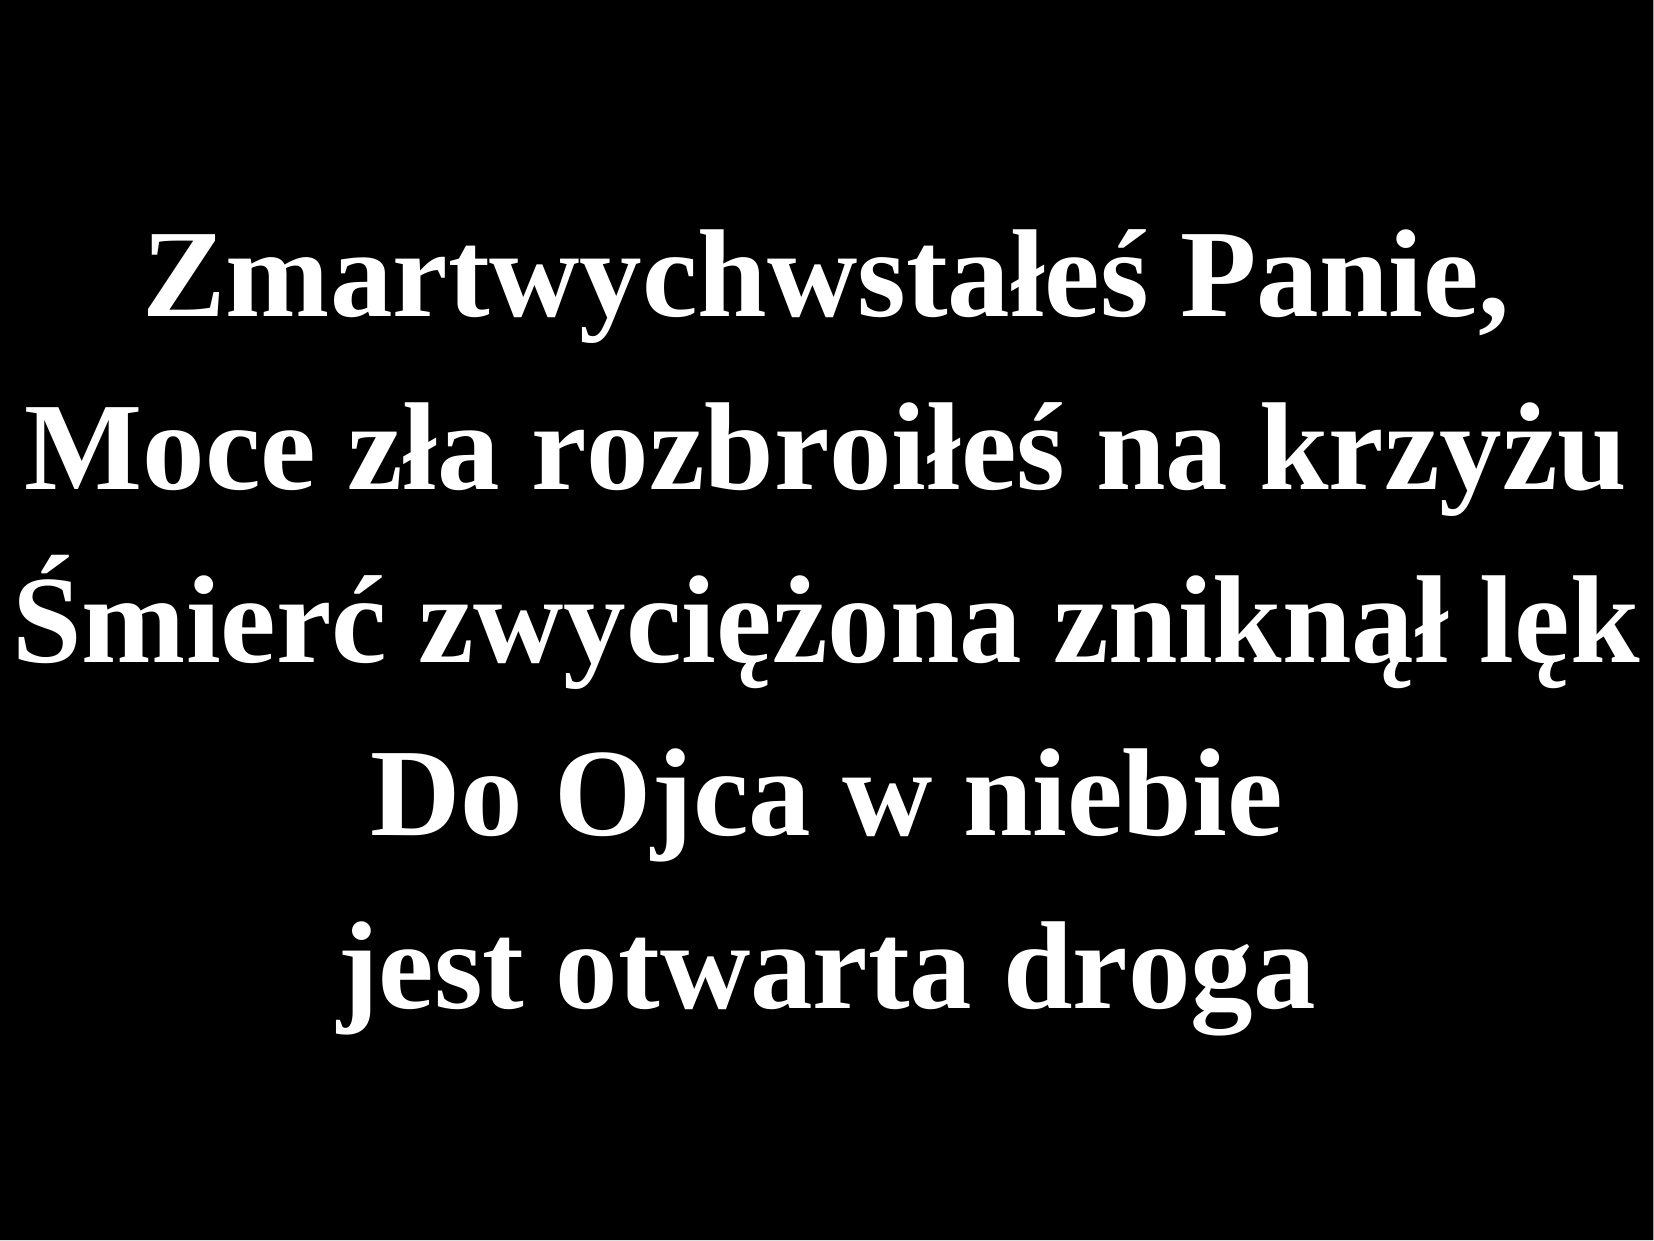

# Zmartwychwstałeś Panie, ppp Moce zła rozbroiłeś na krzyżu ppp Śmierć zwyciężona zniknął lęk ppp Do Ojca w niebie ppp jest otwarta droga